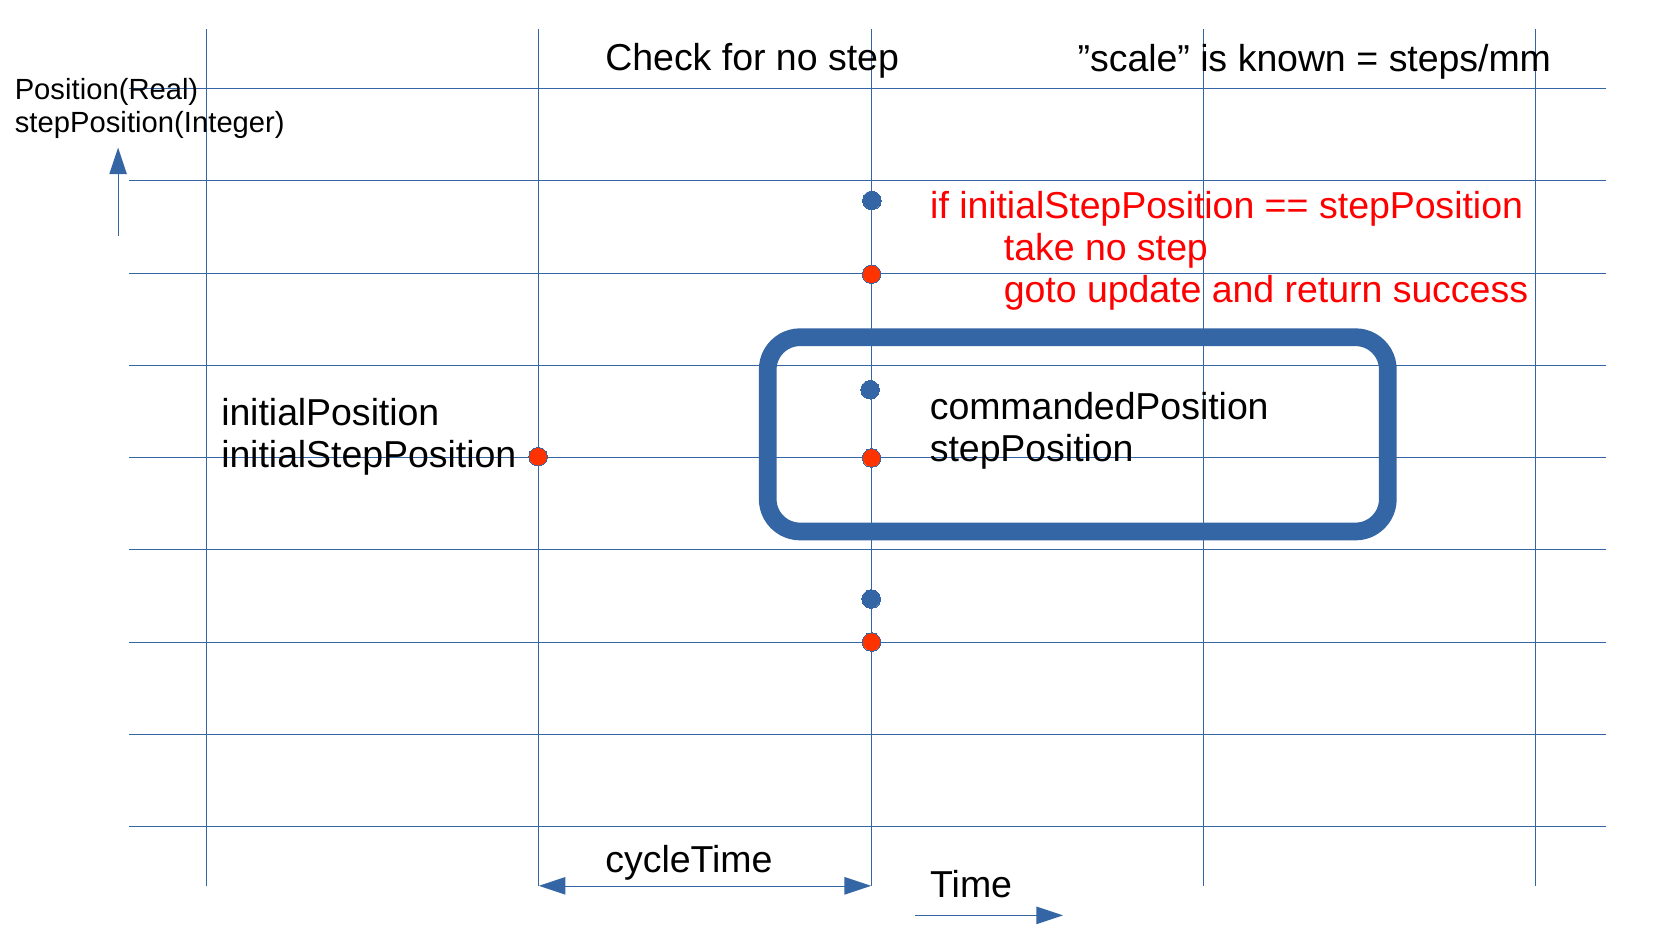

Check for no step
”scale” is known = steps/mm
Position(Real)
stepPosition(Integer)
if initialStepPosition == stepPosition
	take no step
	goto update and return success
commandedPosition
stepPosition
initialPosition
initialStepPosition
cycleTime
Time